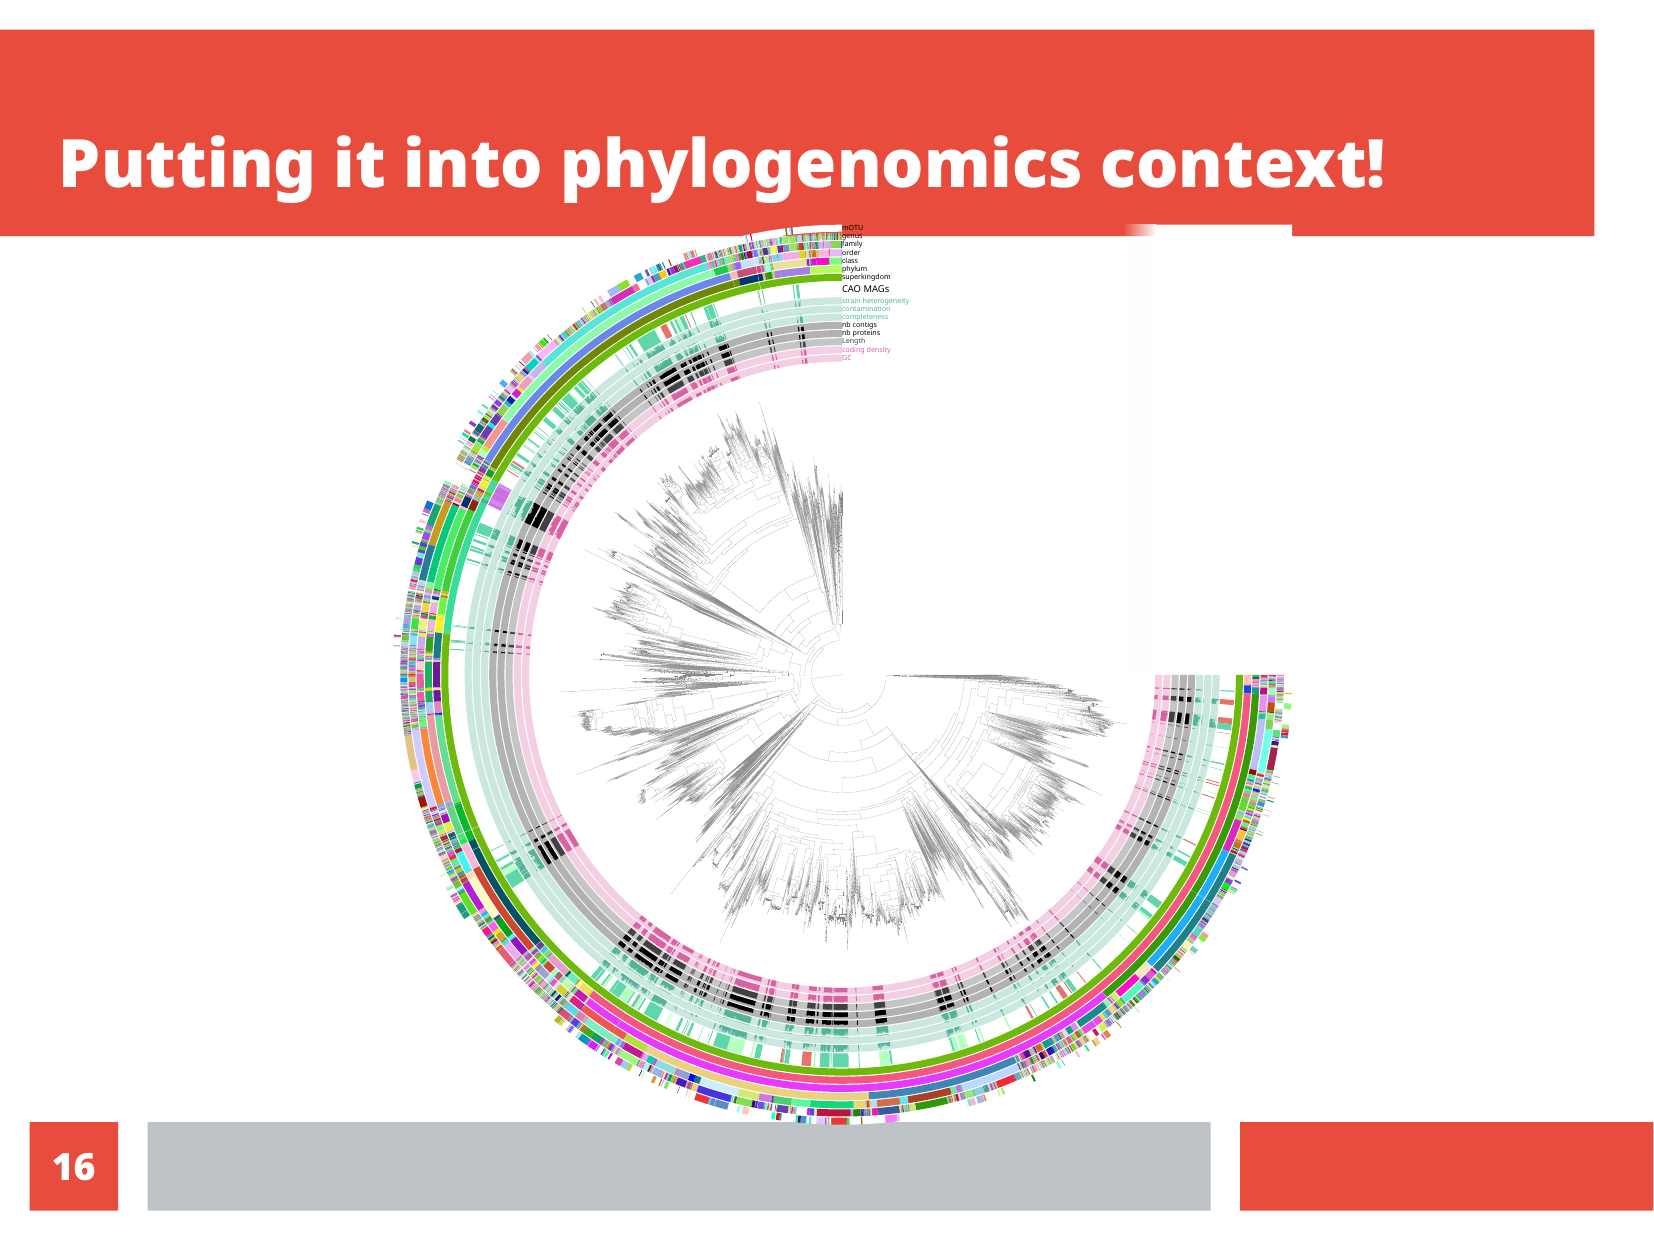

# Putting it into phylogenomics context!
16